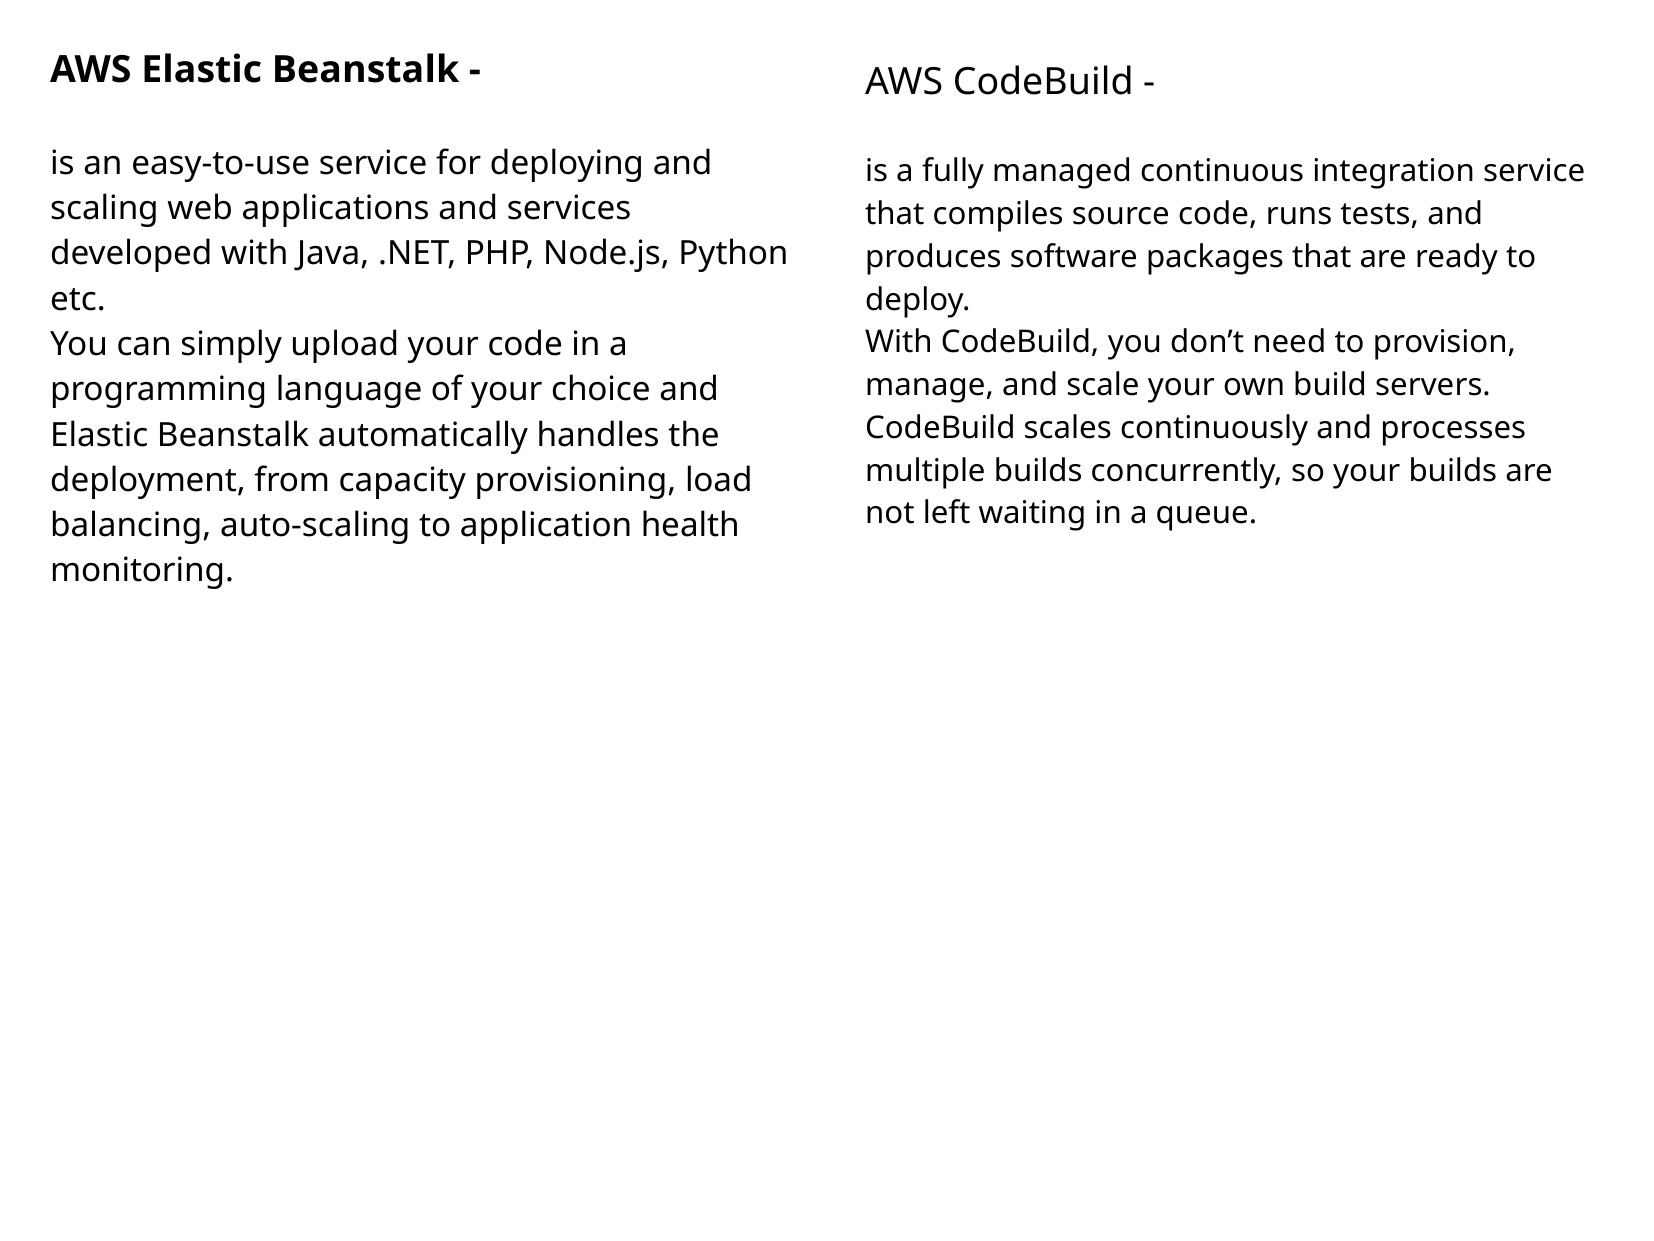

AWS Elastic Beanstalk -
is an easy-to-use service for deploying and scaling web applications and services developed with Java, .NET, PHP, Node.js, Python etc.
You can simply upload your code in a programming language of your choice and Elastic Beanstalk automatically handles the deployment, from capacity provisioning, load balancing, auto-scaling to application health monitoring.
AWS CodeBuild -
is a fully managed continuous integration service that compiles source code, runs tests, and produces software packages that are ready to deploy.
With CodeBuild, you don’t need to provision, manage, and scale your own build servers.
CodeBuild scales continuously and processes multiple builds concurrently, so your builds are not left waiting in a queue.